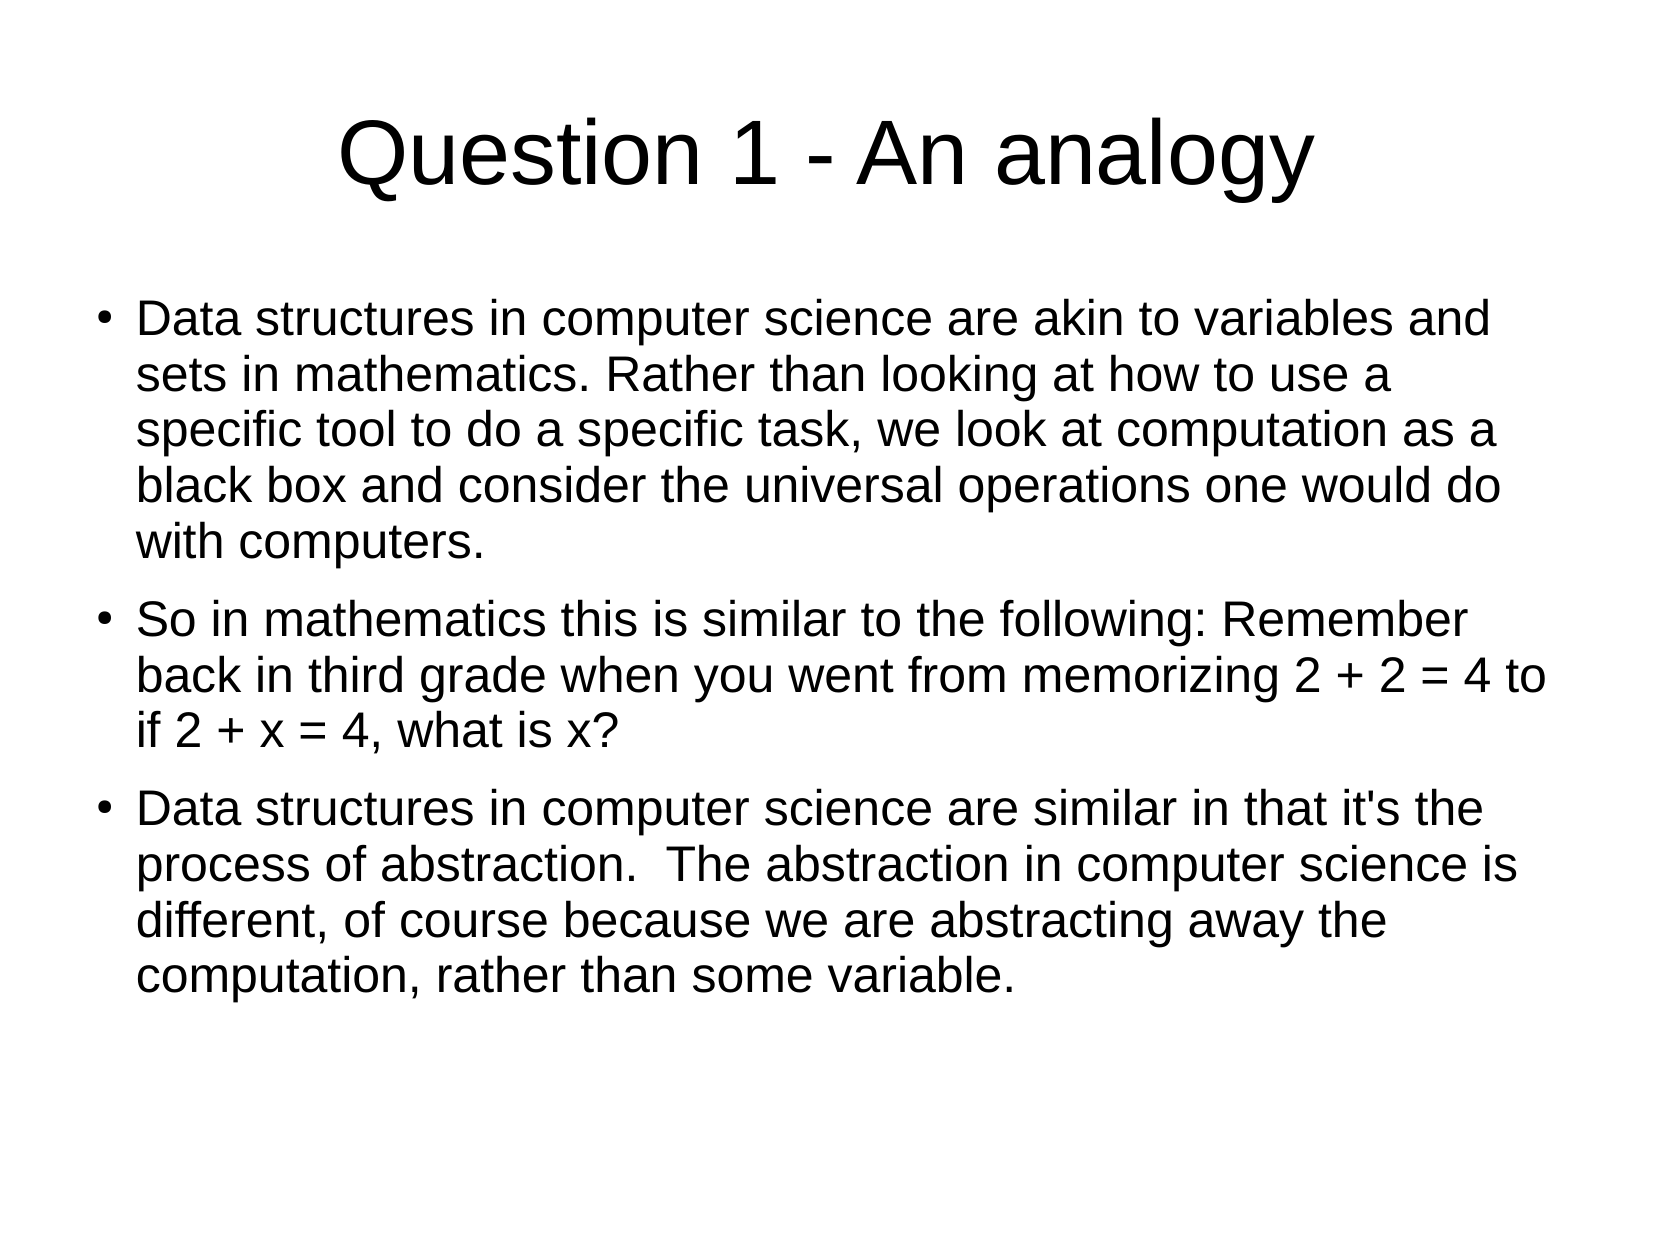

# Question 1 - An analogy
Data structures in computer science are akin to variables and sets in mathematics. Rather than looking at how to use a specific tool to do a specific task, we look at computation as a black box and consider the universal operations one would do with computers.
So in mathematics this is similar to the following: Remember back in third grade when you went from memorizing 2 + 2 = 4 to if 2 + x = 4, what is x?
Data structures in computer science are similar in that it's the process of abstraction. The abstraction in computer science is different, of course because we are abstracting away the computation, rather than some variable.